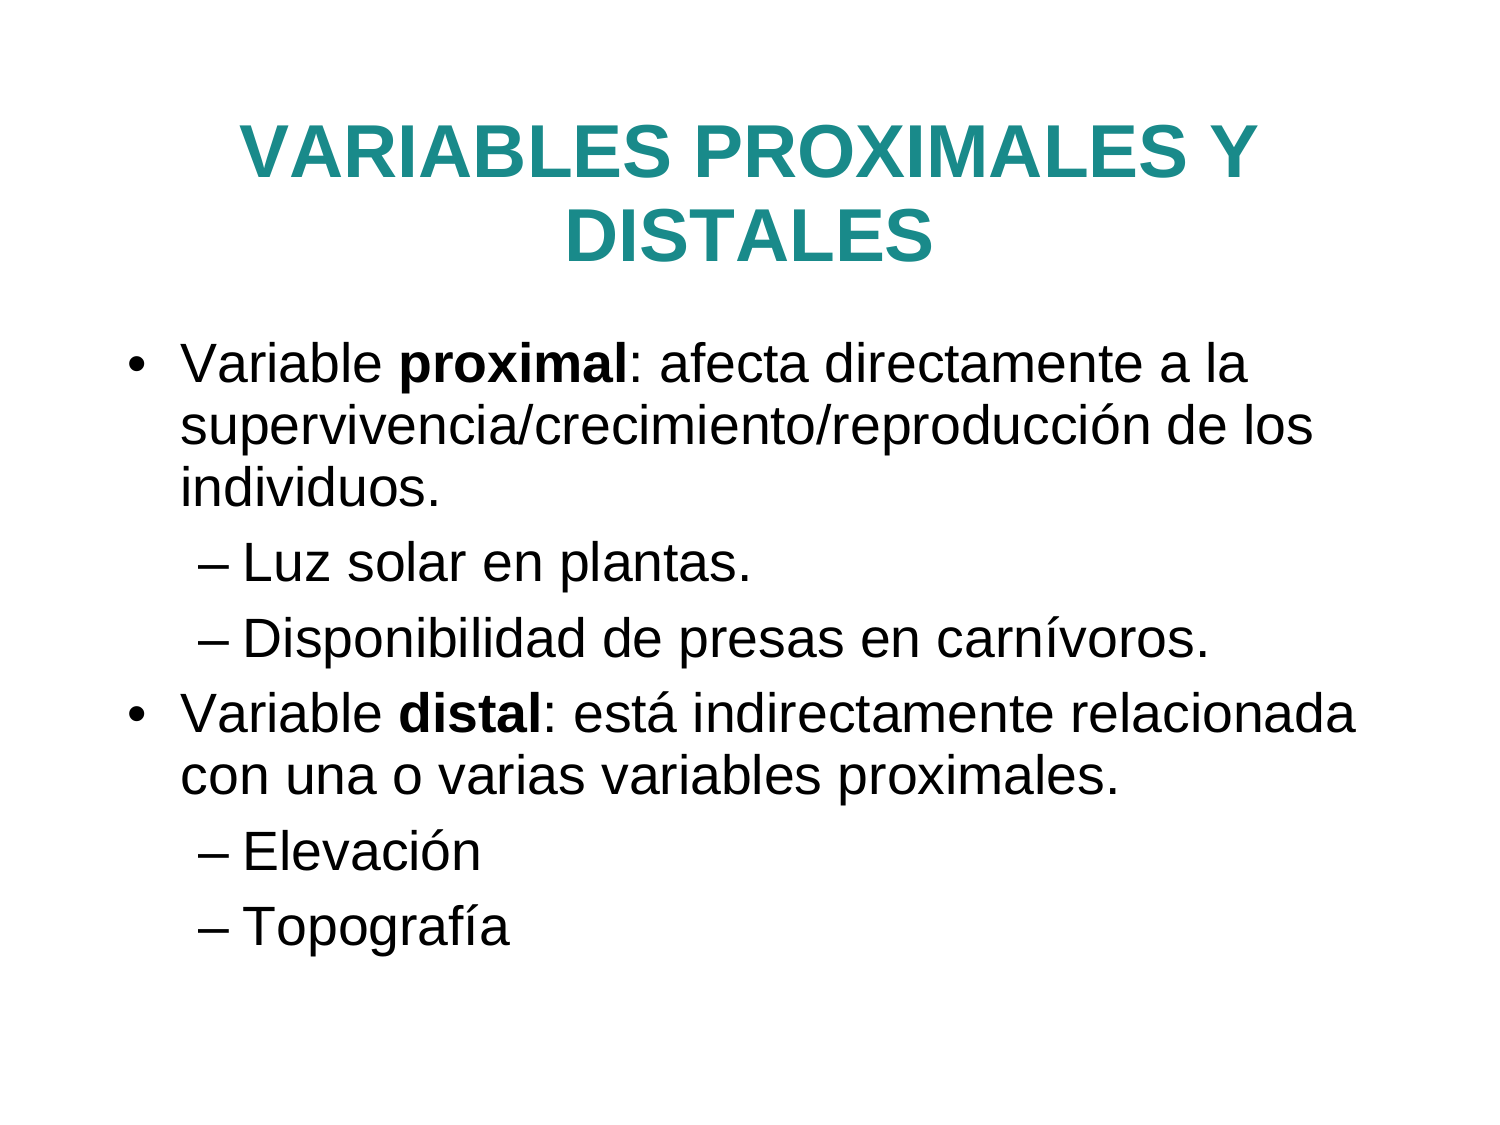

# VARIABLES PROXIMALES Y DISTALES
Variable proximal: afecta directamente a la supervivencia/crecimiento/reproducción de los individuos.
Luz solar en plantas.
Disponibilidad de presas en carnívoros.
Variable distal: está indirectamente relacionada con una o varias variables proximales.
Elevación
Topografía